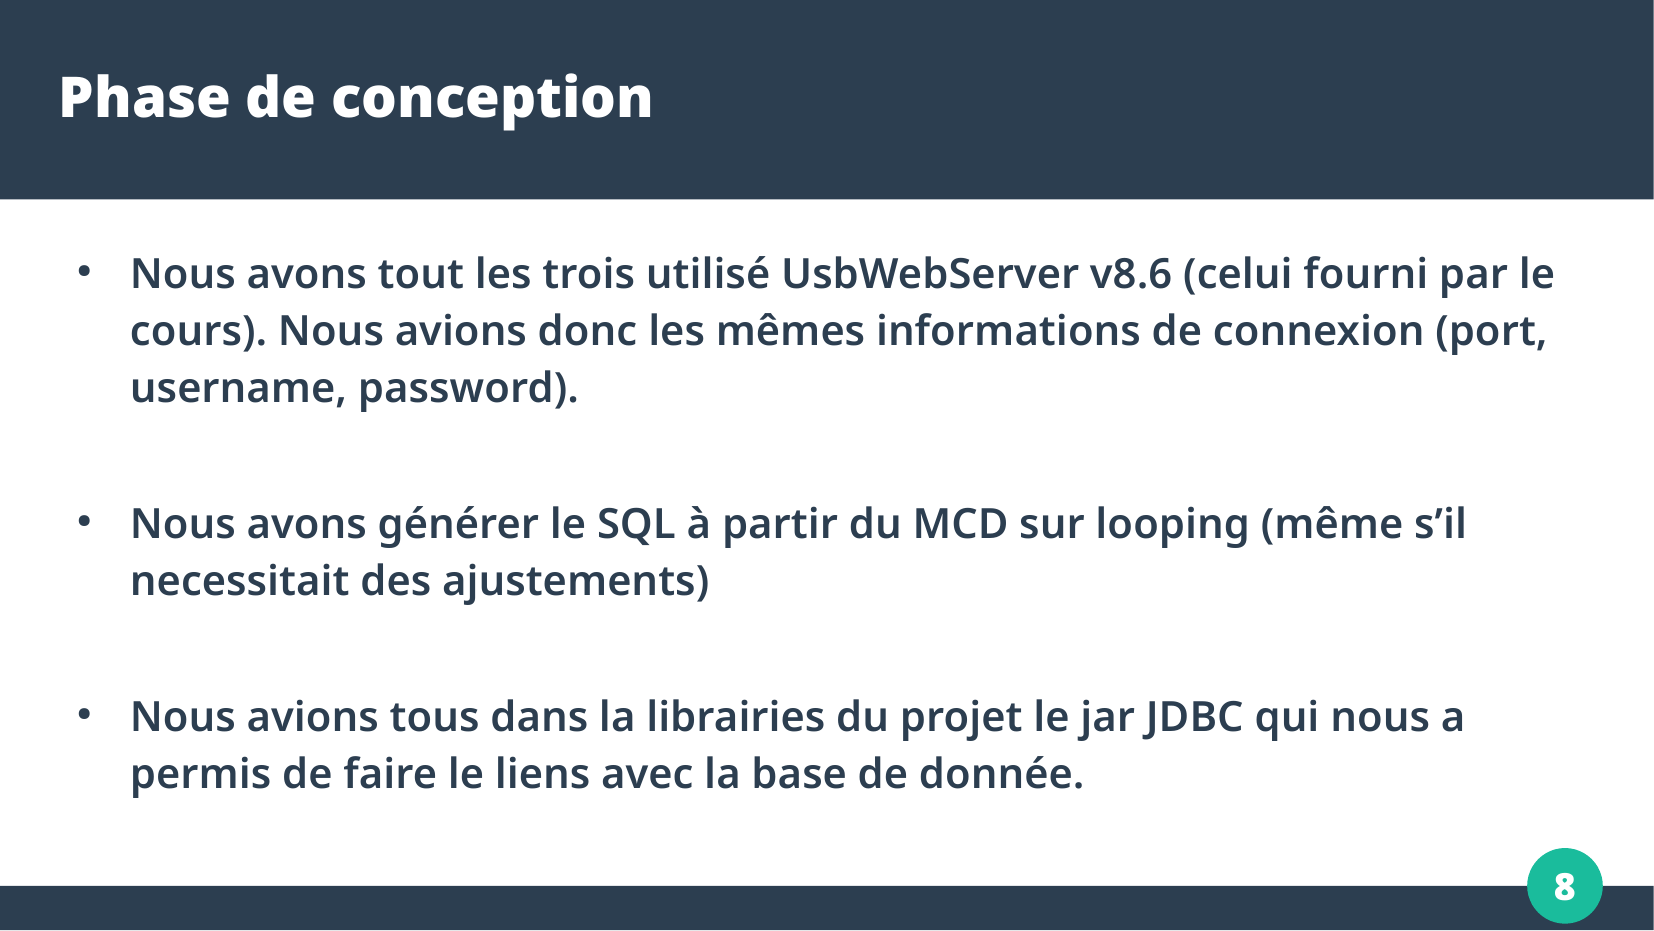

# Phase de conception
Nous avons tout les trois utilisé UsbWebServer v8.6 (celui fourni par le cours). Nous avions donc les mêmes informations de connexion (port, username, password).
Nous avons générer le SQL à partir du MCD sur looping (même s’il necessitait des ajustements)
Nous avions tous dans la librairies du projet le jar JDBC qui nous a permis de faire le liens avec la base de donnée.